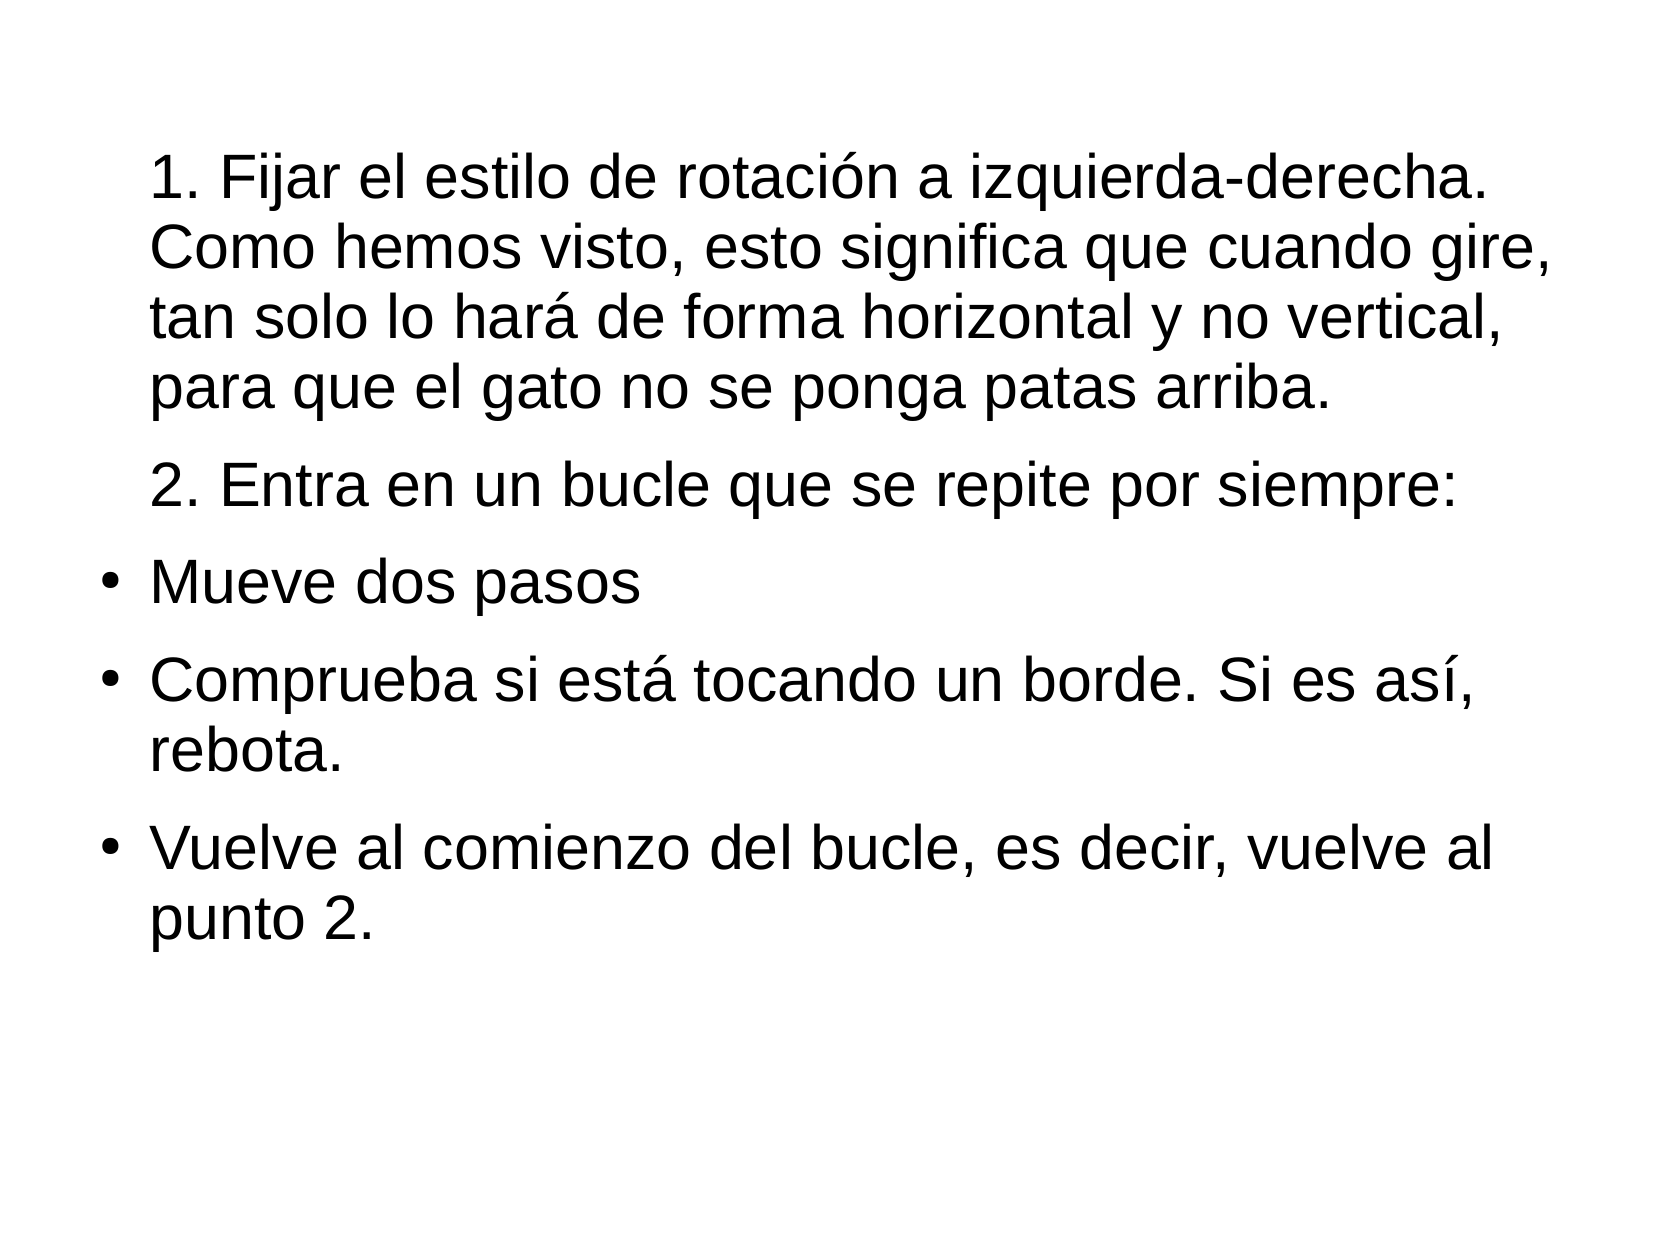

# 1. Fijar el estilo de rotación a izquierda-derecha. Como hemos visto, esto significa que cuando gire, tan solo lo hará de forma horizontal y no vertical, para que el gato no se ponga patas arriba.
2. Entra en un bucle que se repite por siempre:
Mueve dos pasos
Comprueba si está tocando un borde. Si es así, rebota.
Vuelve al comienzo del bucle, es decir, vuelve al punto 2.